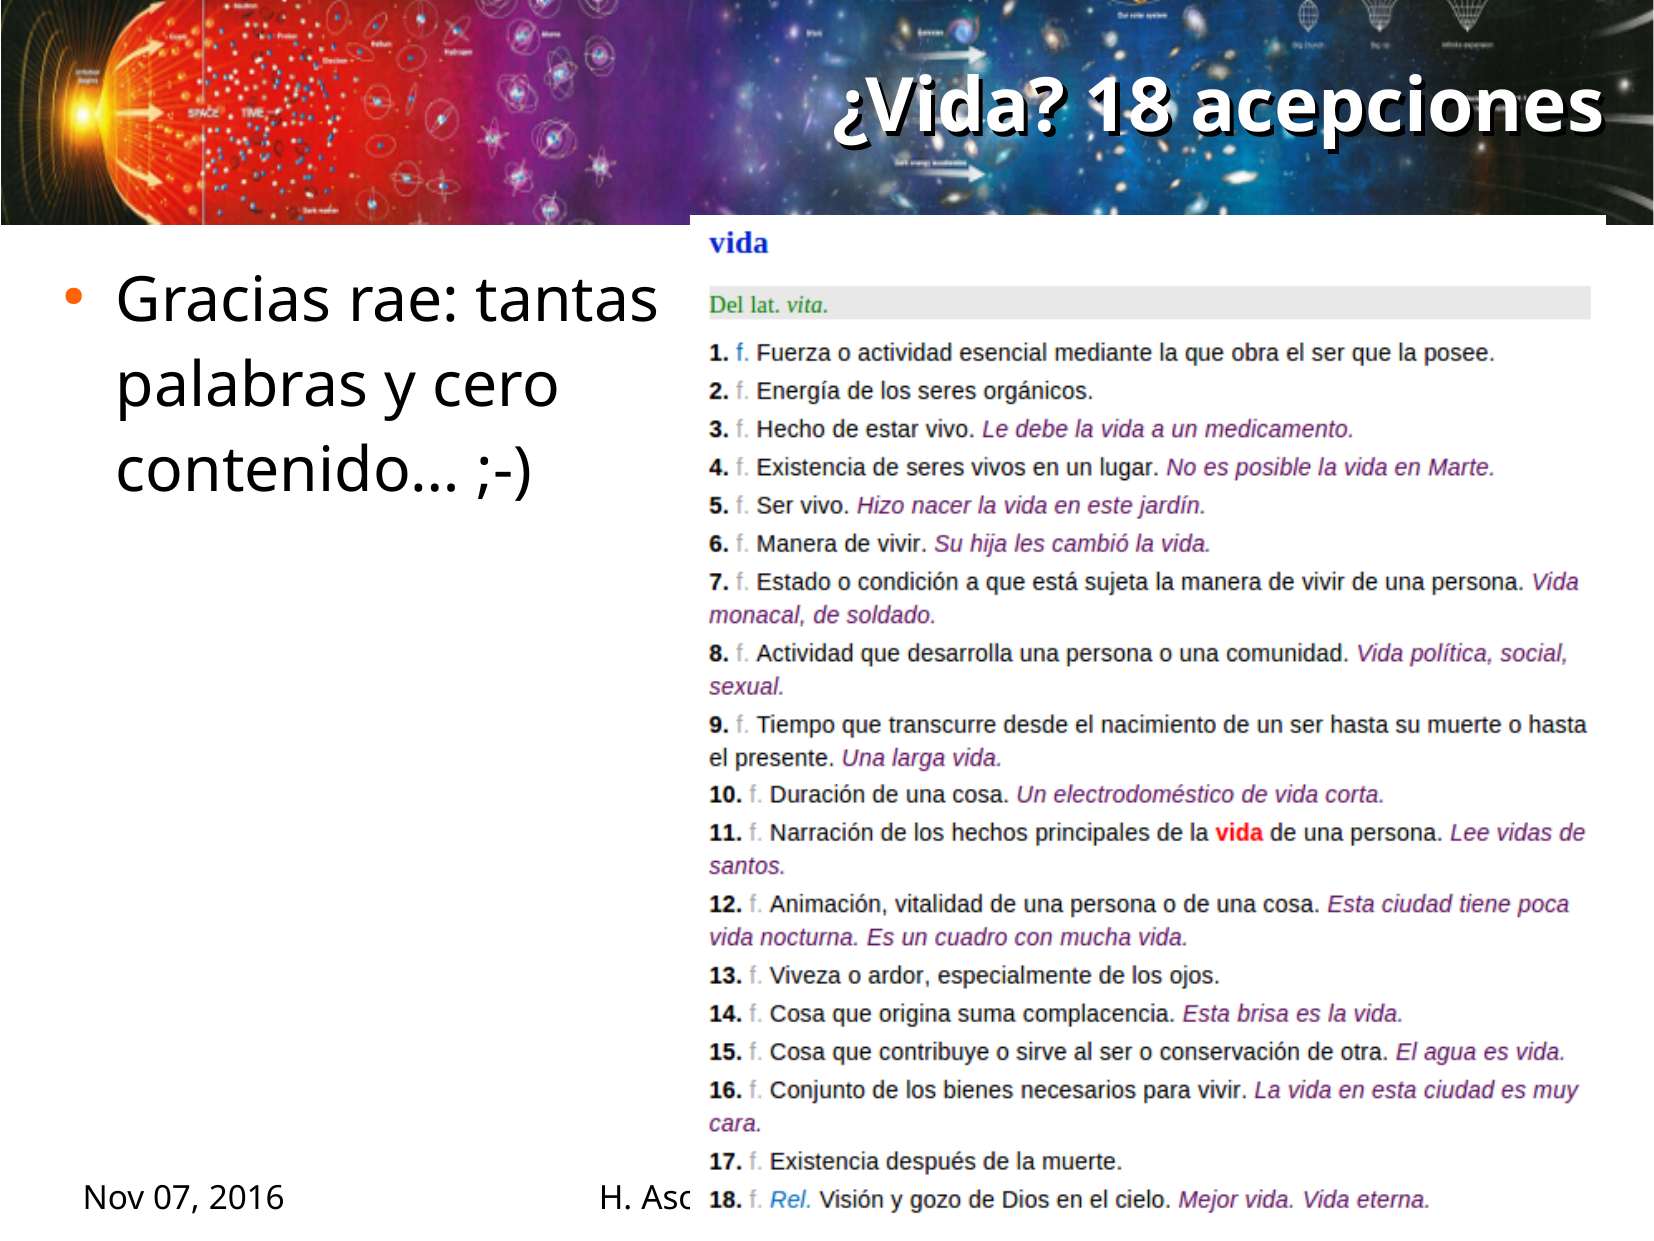

# ¿Vida? 18 acepciones
Gracias rae: tantas palabras y cero contenido… ;-)
Nov 07, 2016
H. Asorey - IPAC 2016 - 13/16
16